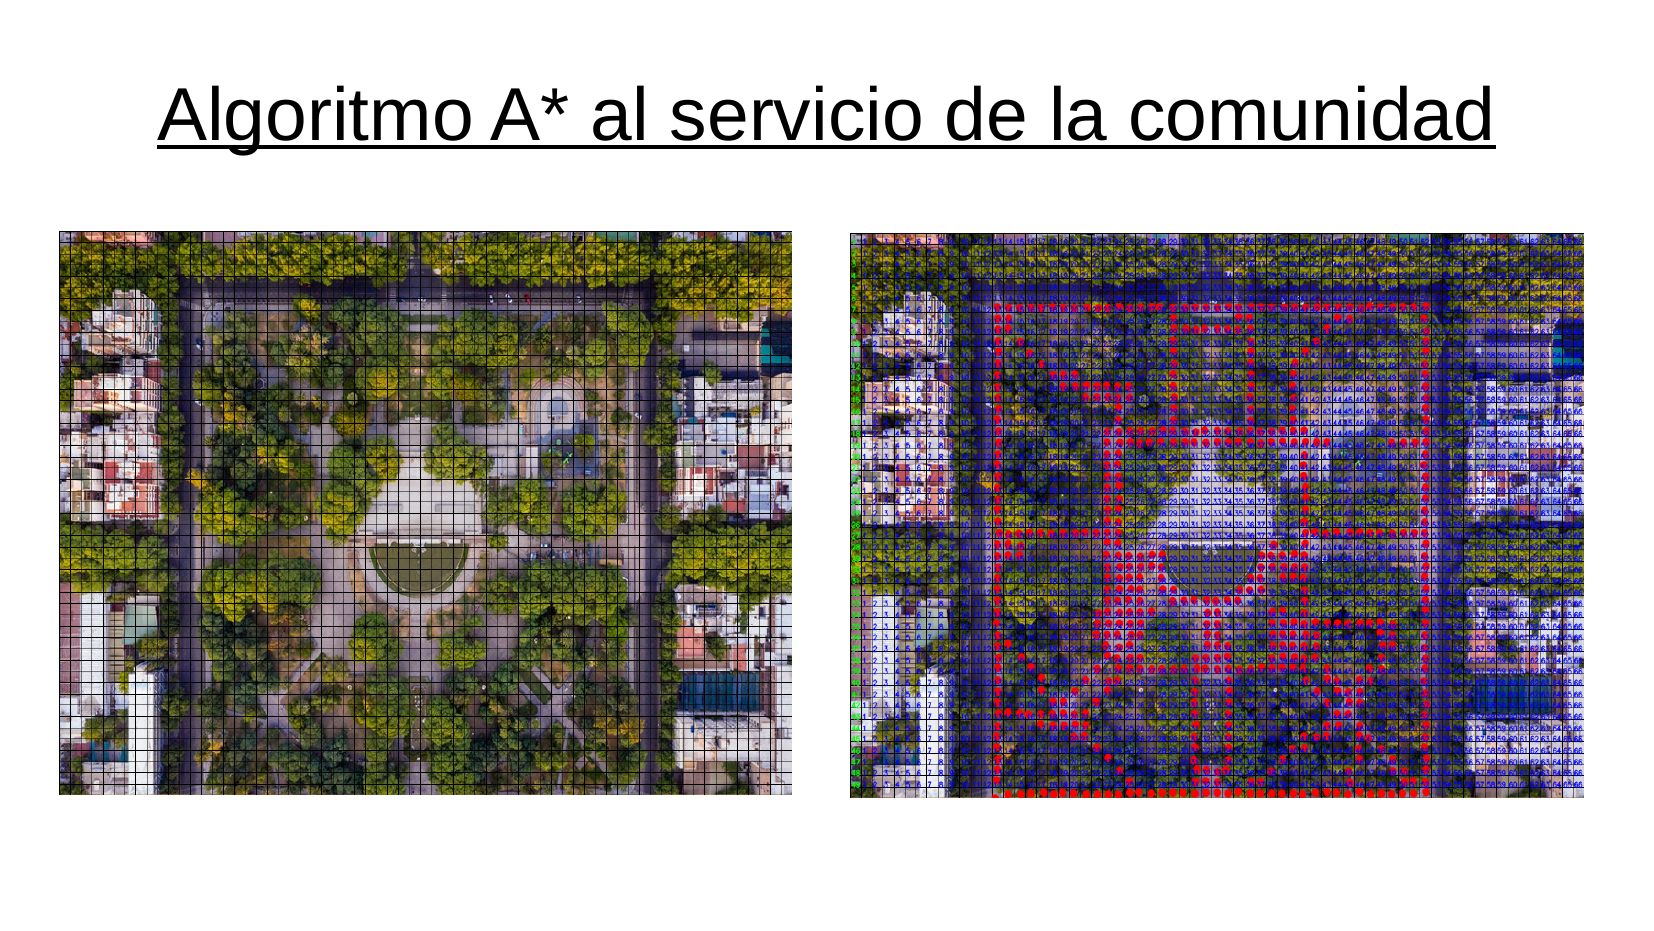

# Algoritmo A* al servicio de la comunidad